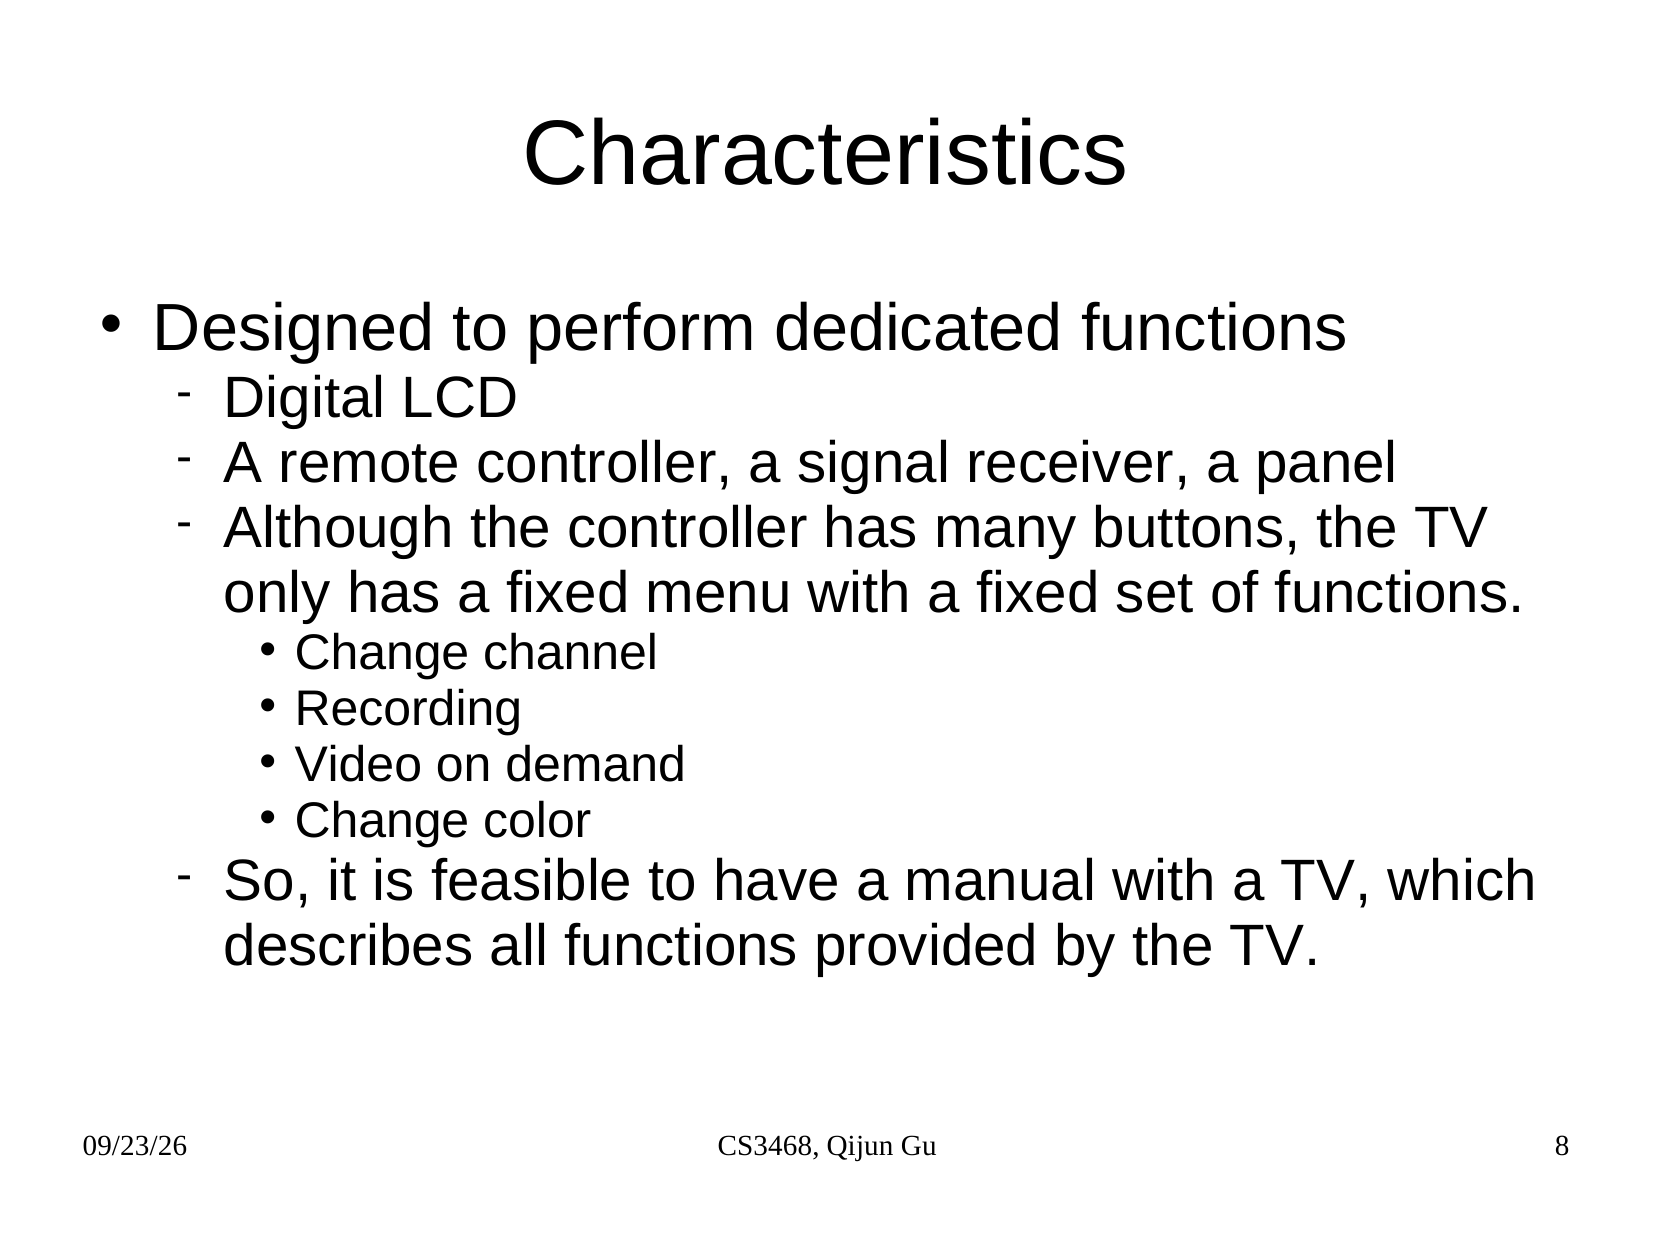

# Characteristics
Designed to perform dedicated functions
Digital LCD
A remote controller, a signal receiver, a panel
Although the controller has many buttons, the TV only has a fixed menu with a fixed set of functions.
Change channel
Recording
Video on demand
Change color
So, it is feasible to have a manual with a TV, which describes all functions provided by the TV.
CS3468, Qijun Gu
8